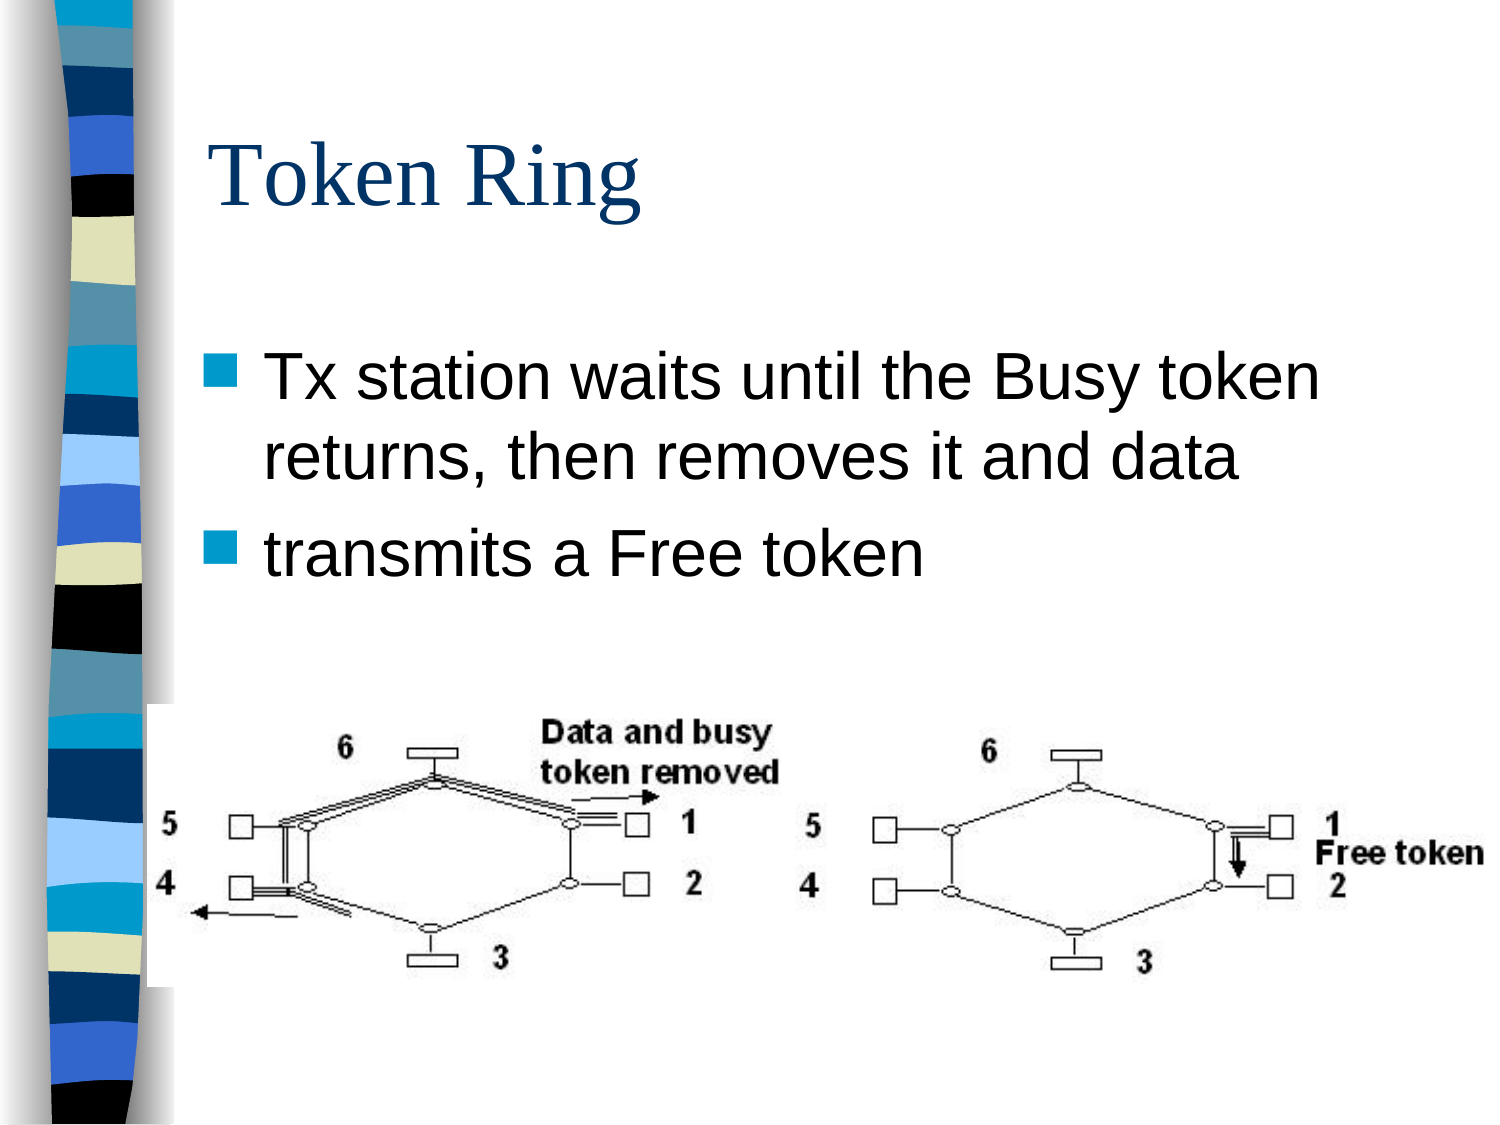

# Token Ring
Tx station waits until the Busy token returns, then removes it and data
transmits a Free token